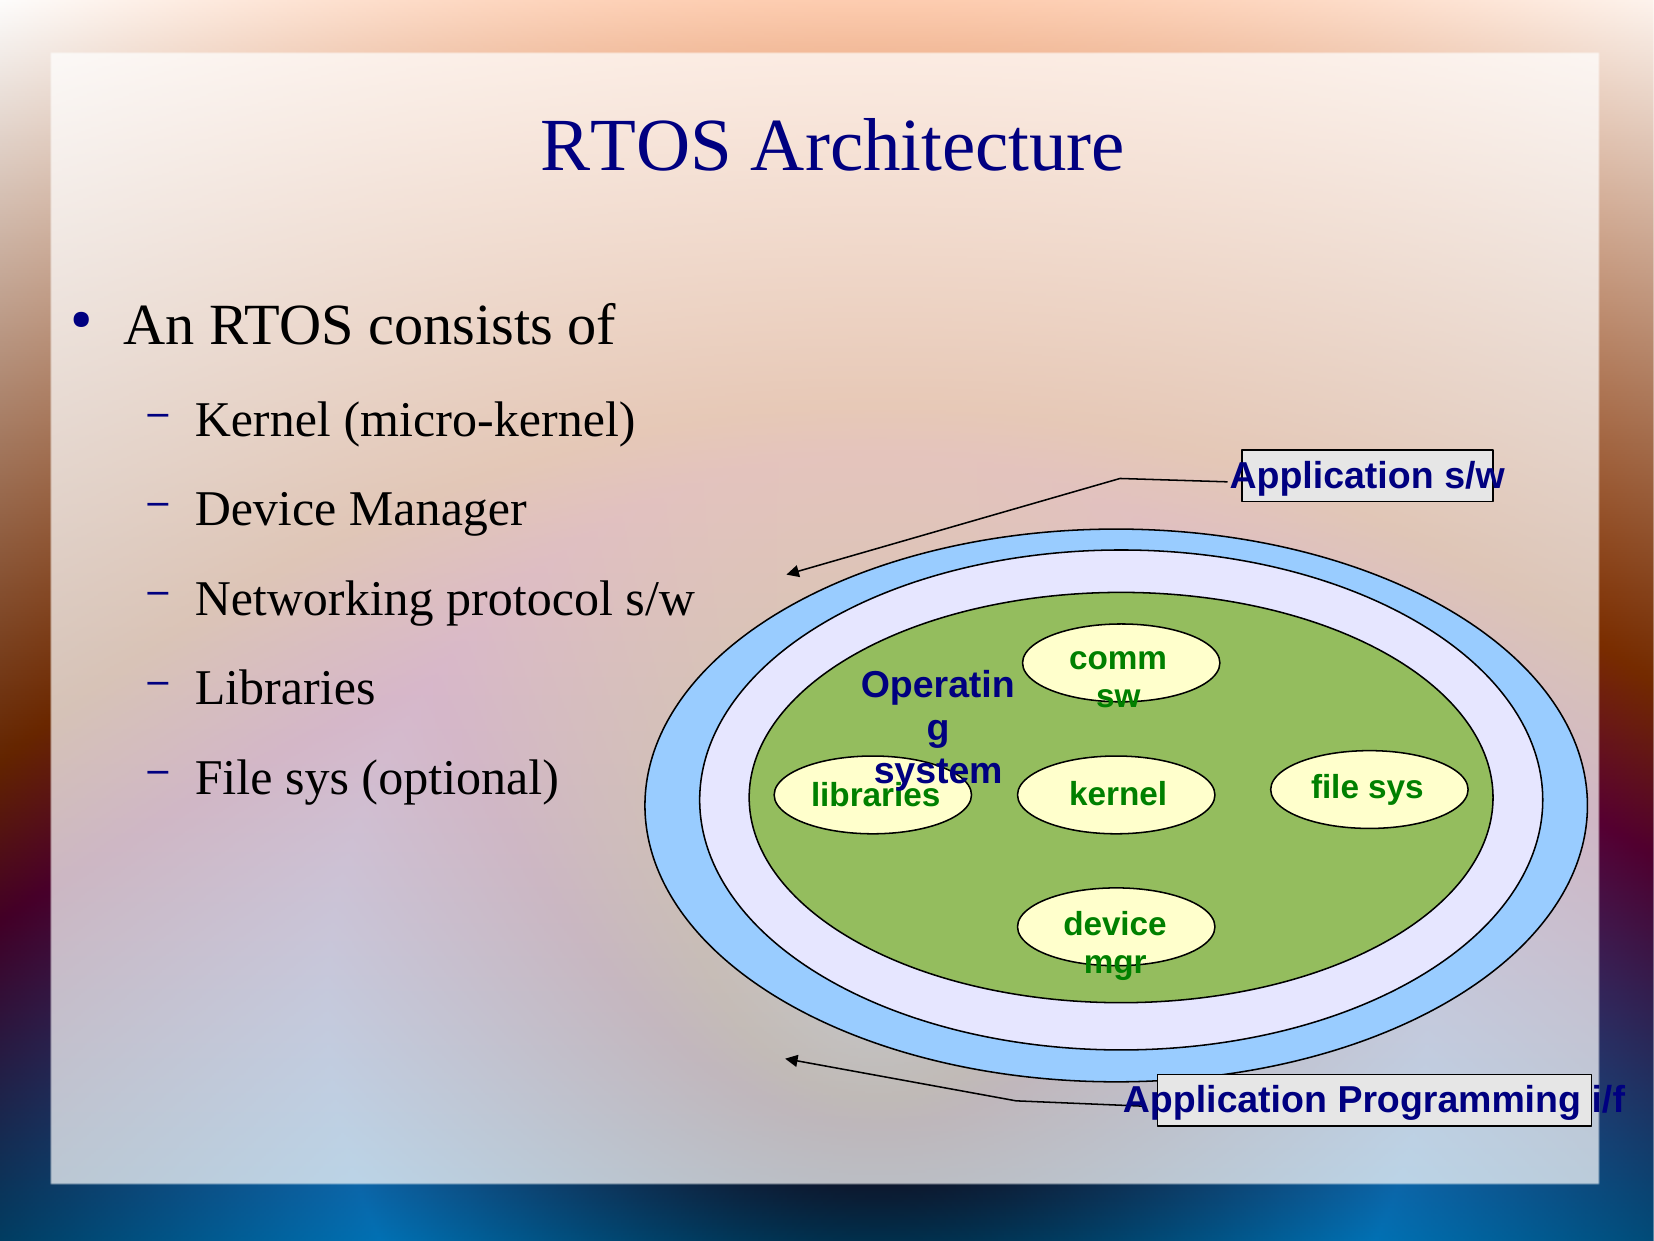

# RTOS Architecture
An RTOS consists of
Kernel (micro-kernel)
Device Manager
Networking protocol s/w
Libraries
File sys (optional)
Application s/w
comm sw
Operating system
file sys
libraries
kernel
device mgr
Application Programming i/f